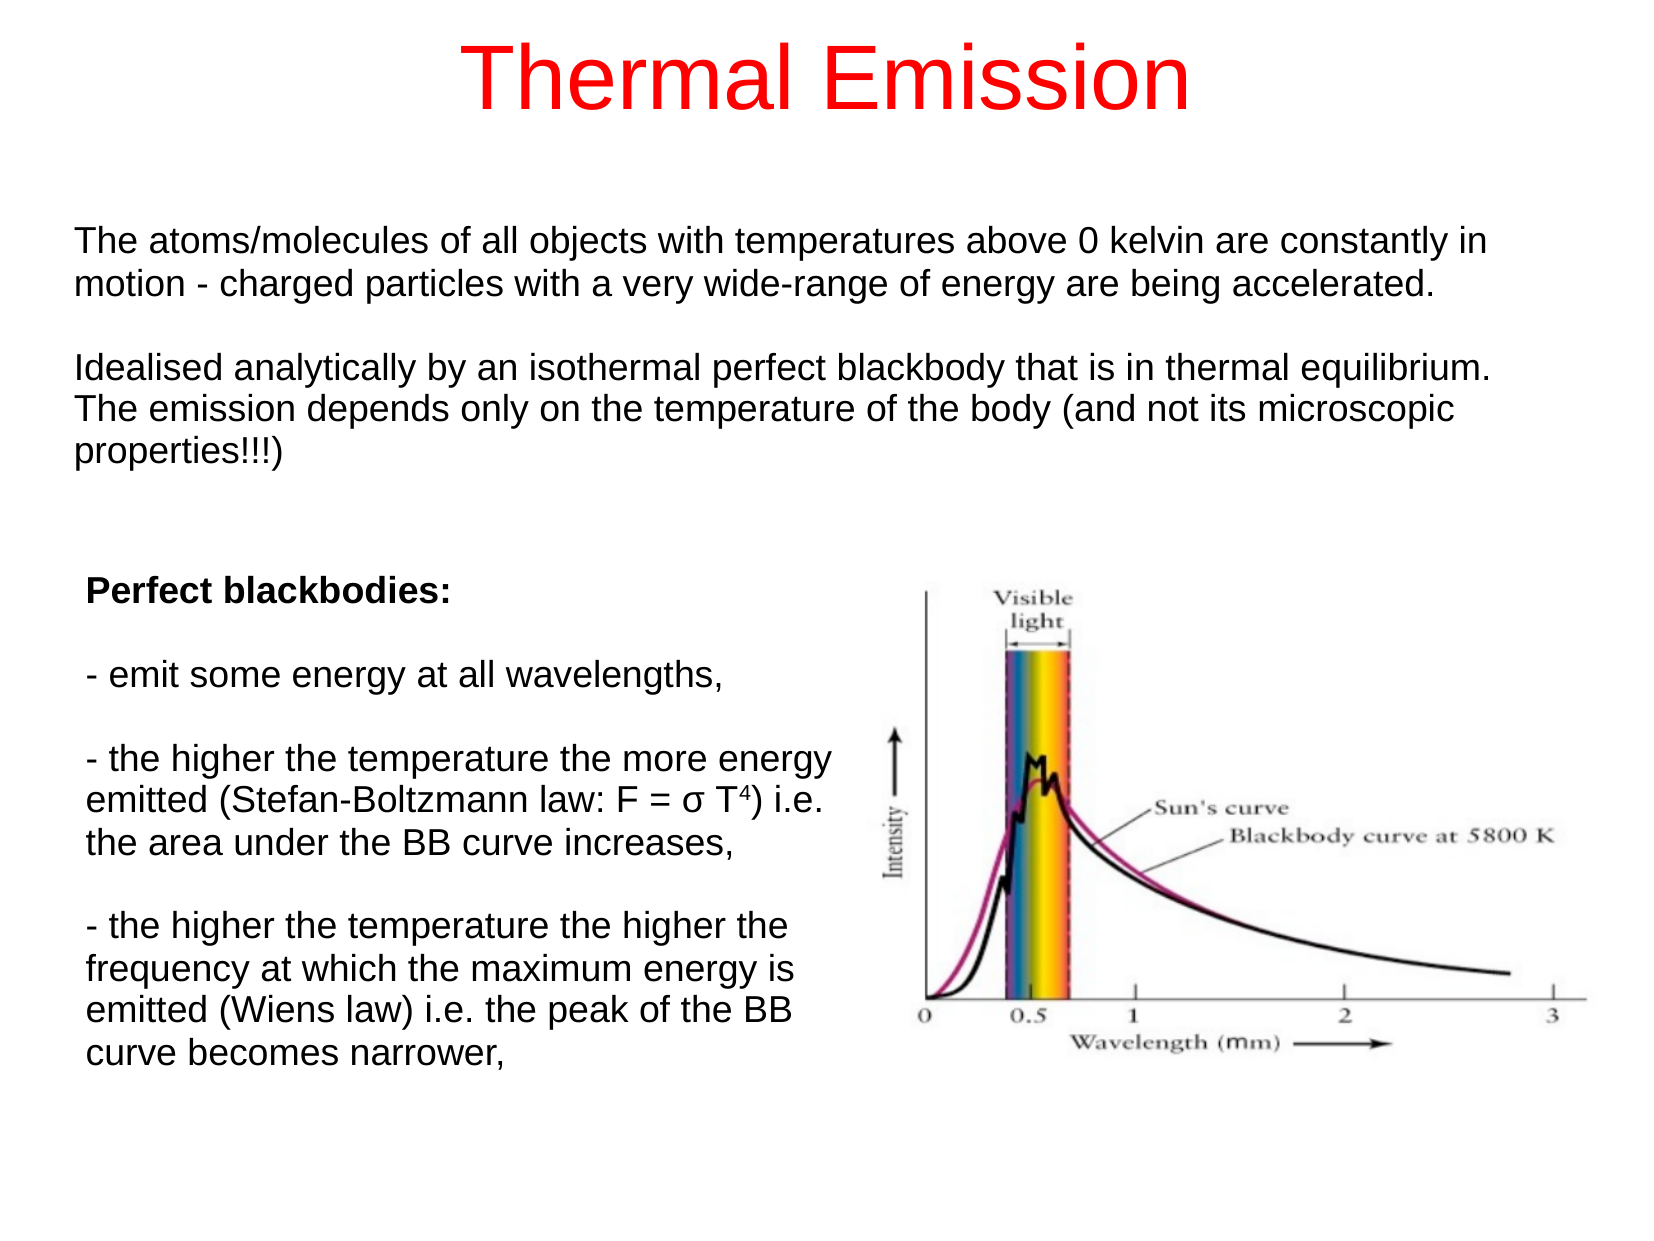

# Thermal Emission
The atoms/molecules of all objects with temperatures above 0 kelvin are constantly in motion - charged particles with a very wide-range of energy are being accelerated.
Idealised analytically by an isothermal perfect blackbody that is in thermal equilibrium.
The emission depends only on the temperature of the body (and not its microscopic properties!!!)
Perfect blackbodies:
- emit some energy at all wavelengths,
- the higher the temperature the more energy emitted (Stefan-Boltzmann law: F = σ T4) i.e. the area under the BB curve increases,
- the higher the temperature the higher the frequency at which the maximum energy is emitted (Wiens law) i.e. the peak of the BB curve becomes narrower,